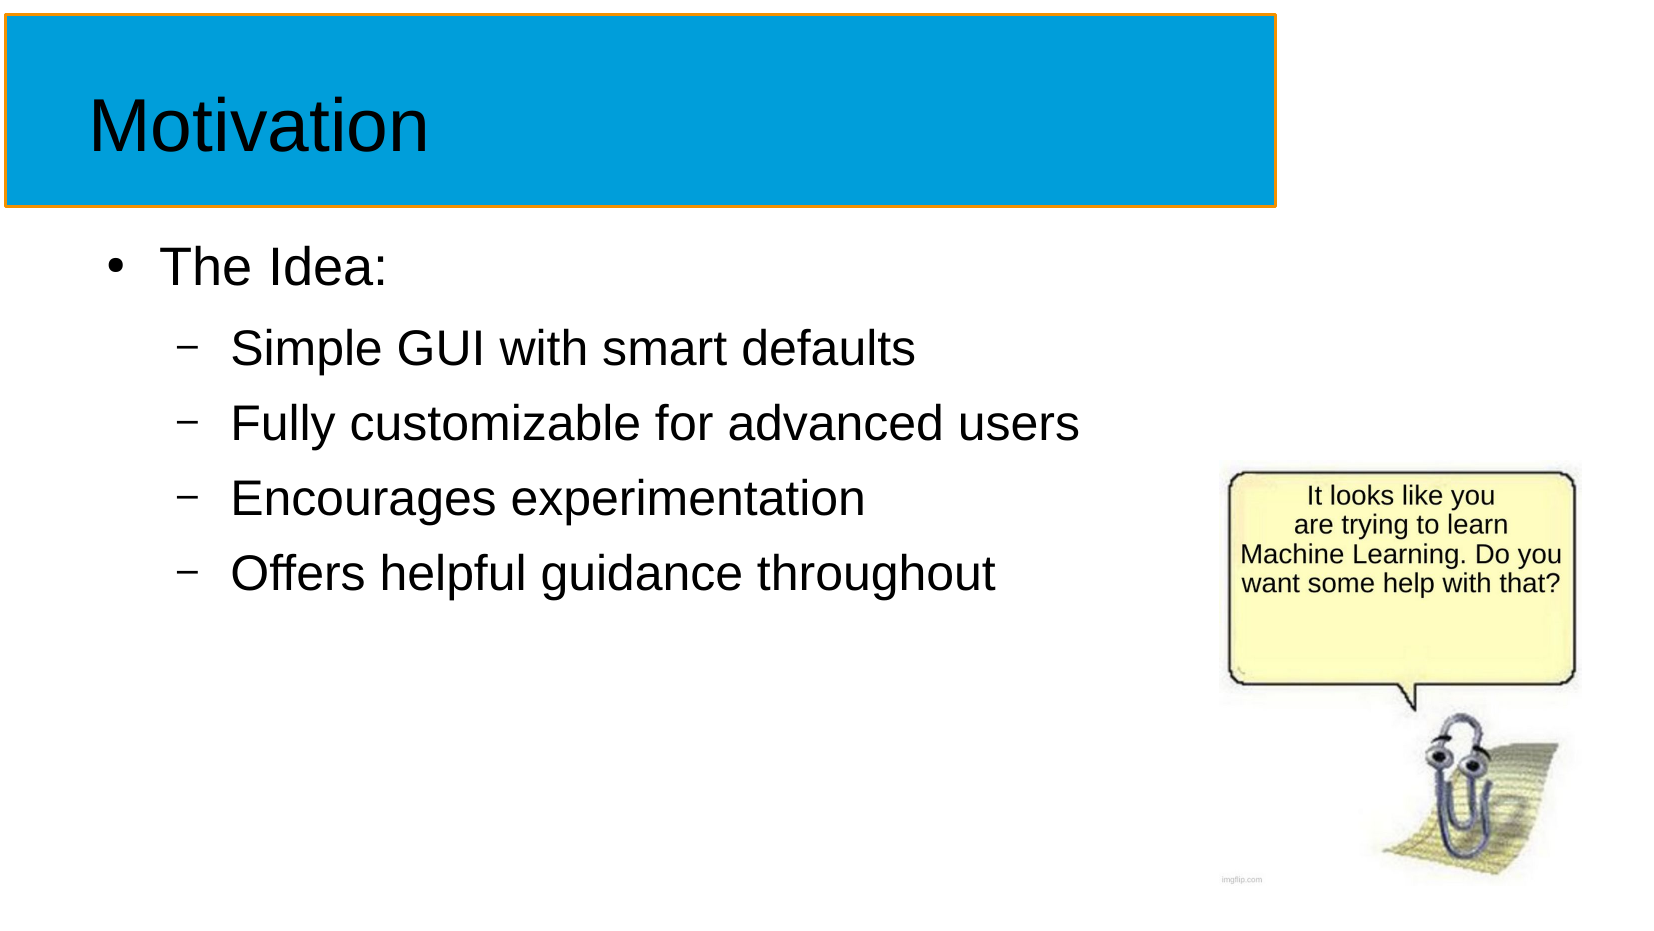

# Motivation
The Idea:
Simple GUI with smart defaults
Fully customizable for advanced users
Encourages experimentation
Offers helpful guidance throughout